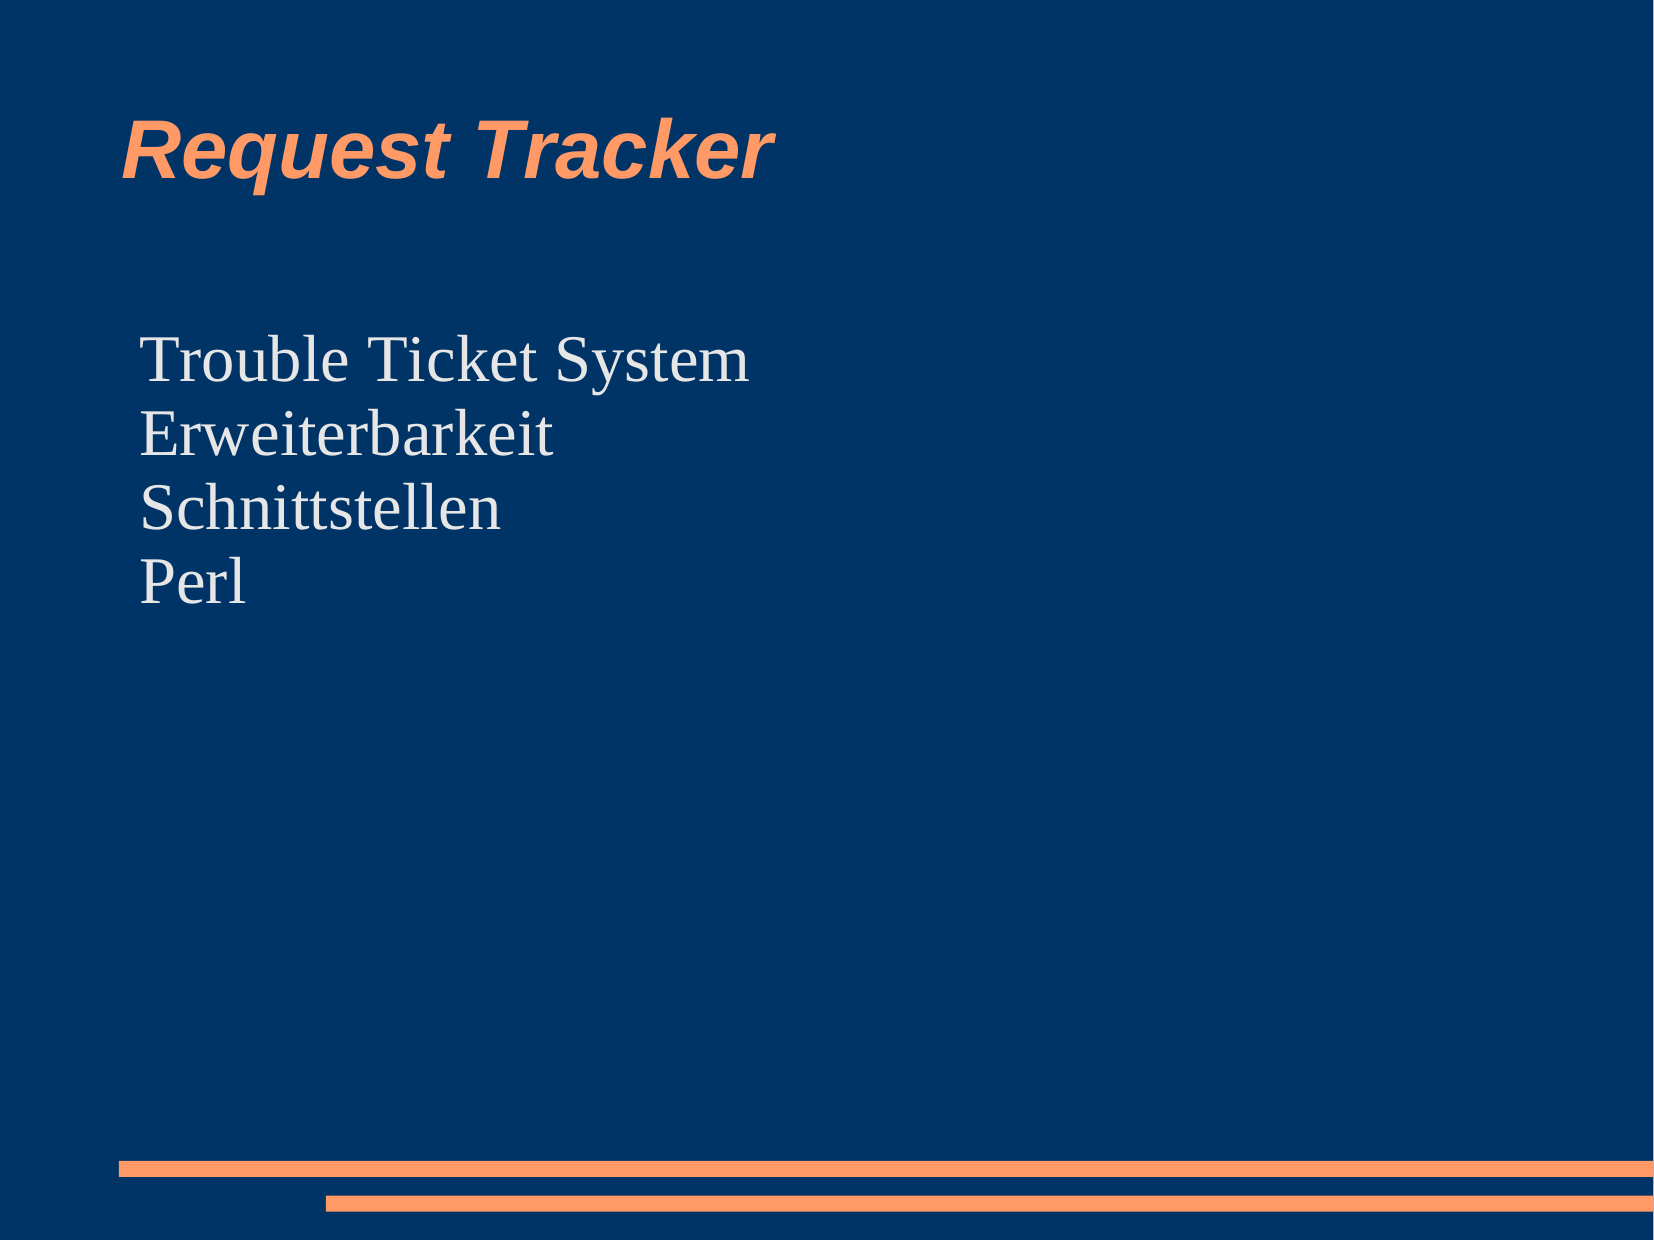

# Request Tracker
Trouble Ticket System
Erweiterbarkeit
Schnittstellen
Perl